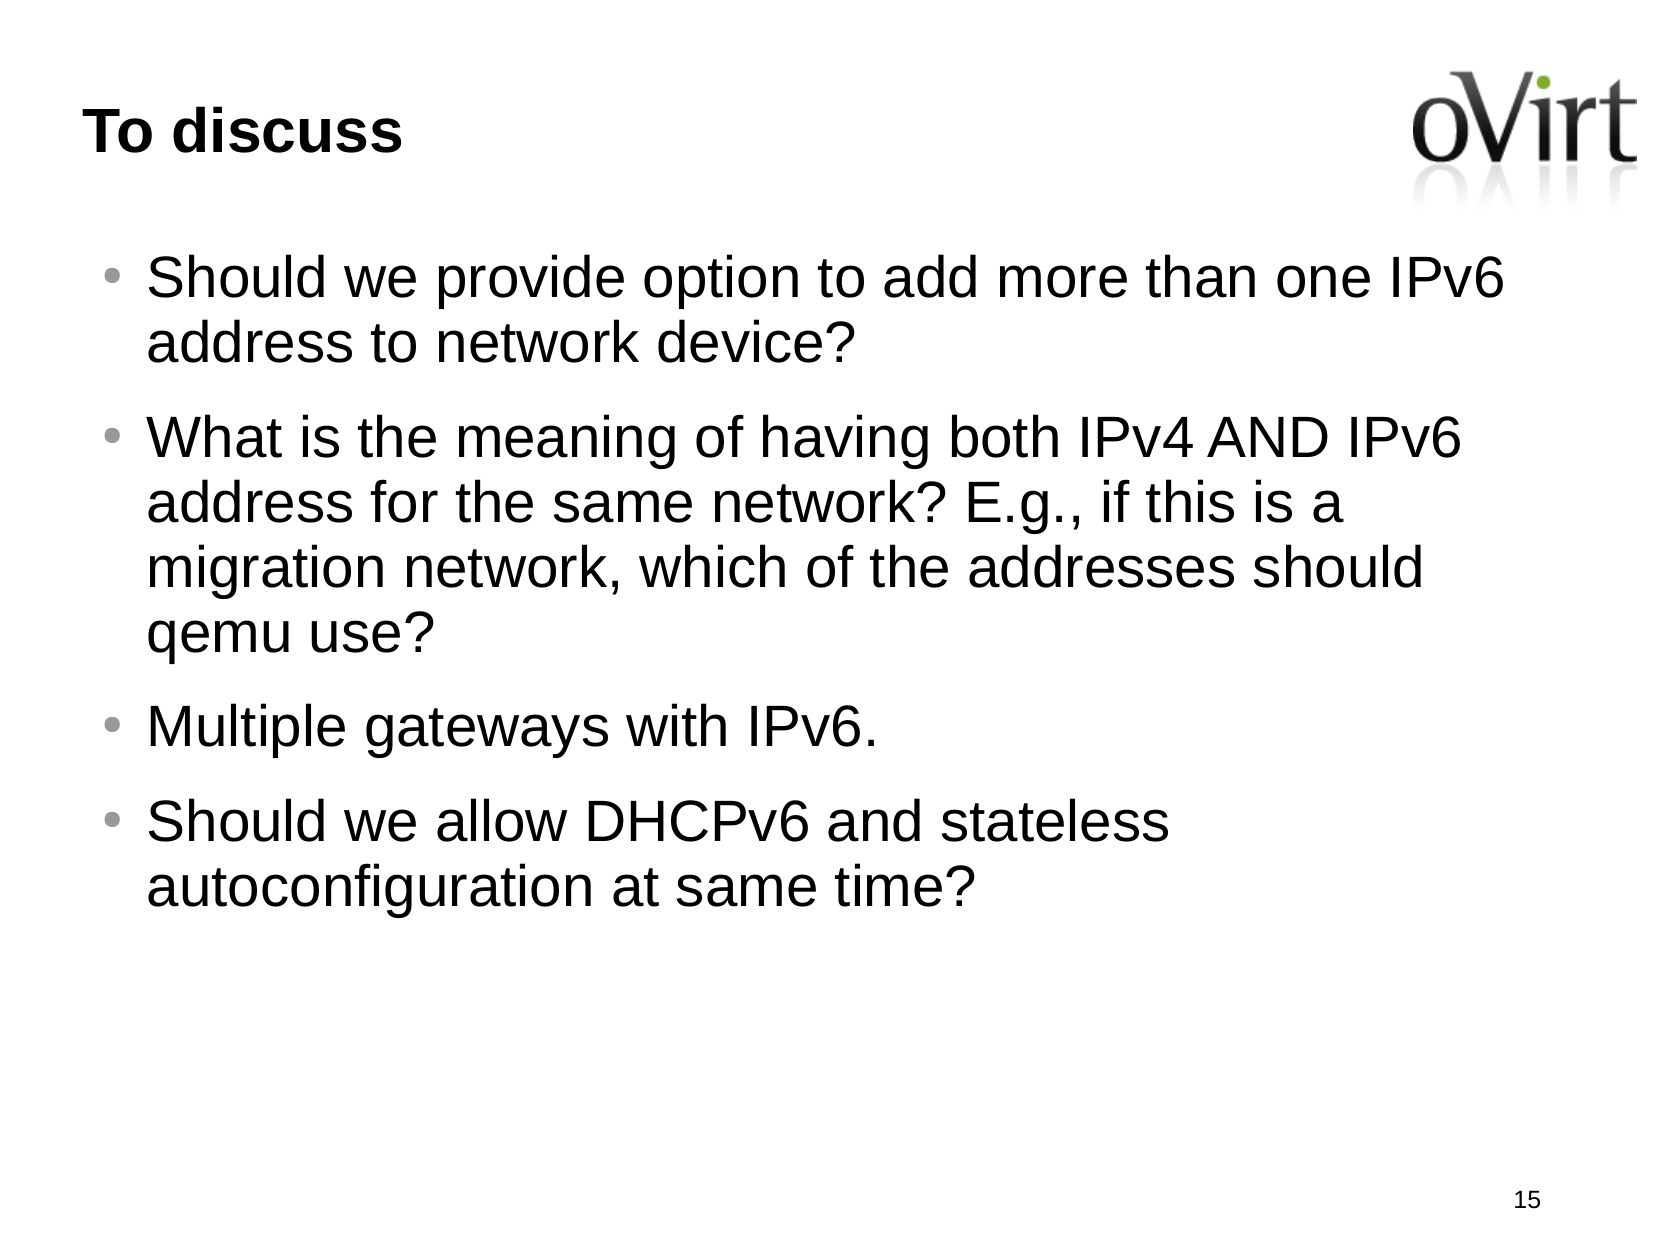

# To discuss
Should we provide option to add more than one IPv6 address to network device?
What is the meaning of having both IPv4 AND IPv6 address for the same network? E.g., if this is a migration network, which of the addresses should qemu use?
Multiple gateways with IPv6.
Should we allow DHCPv6 and stateless autoconfiguration at same time?